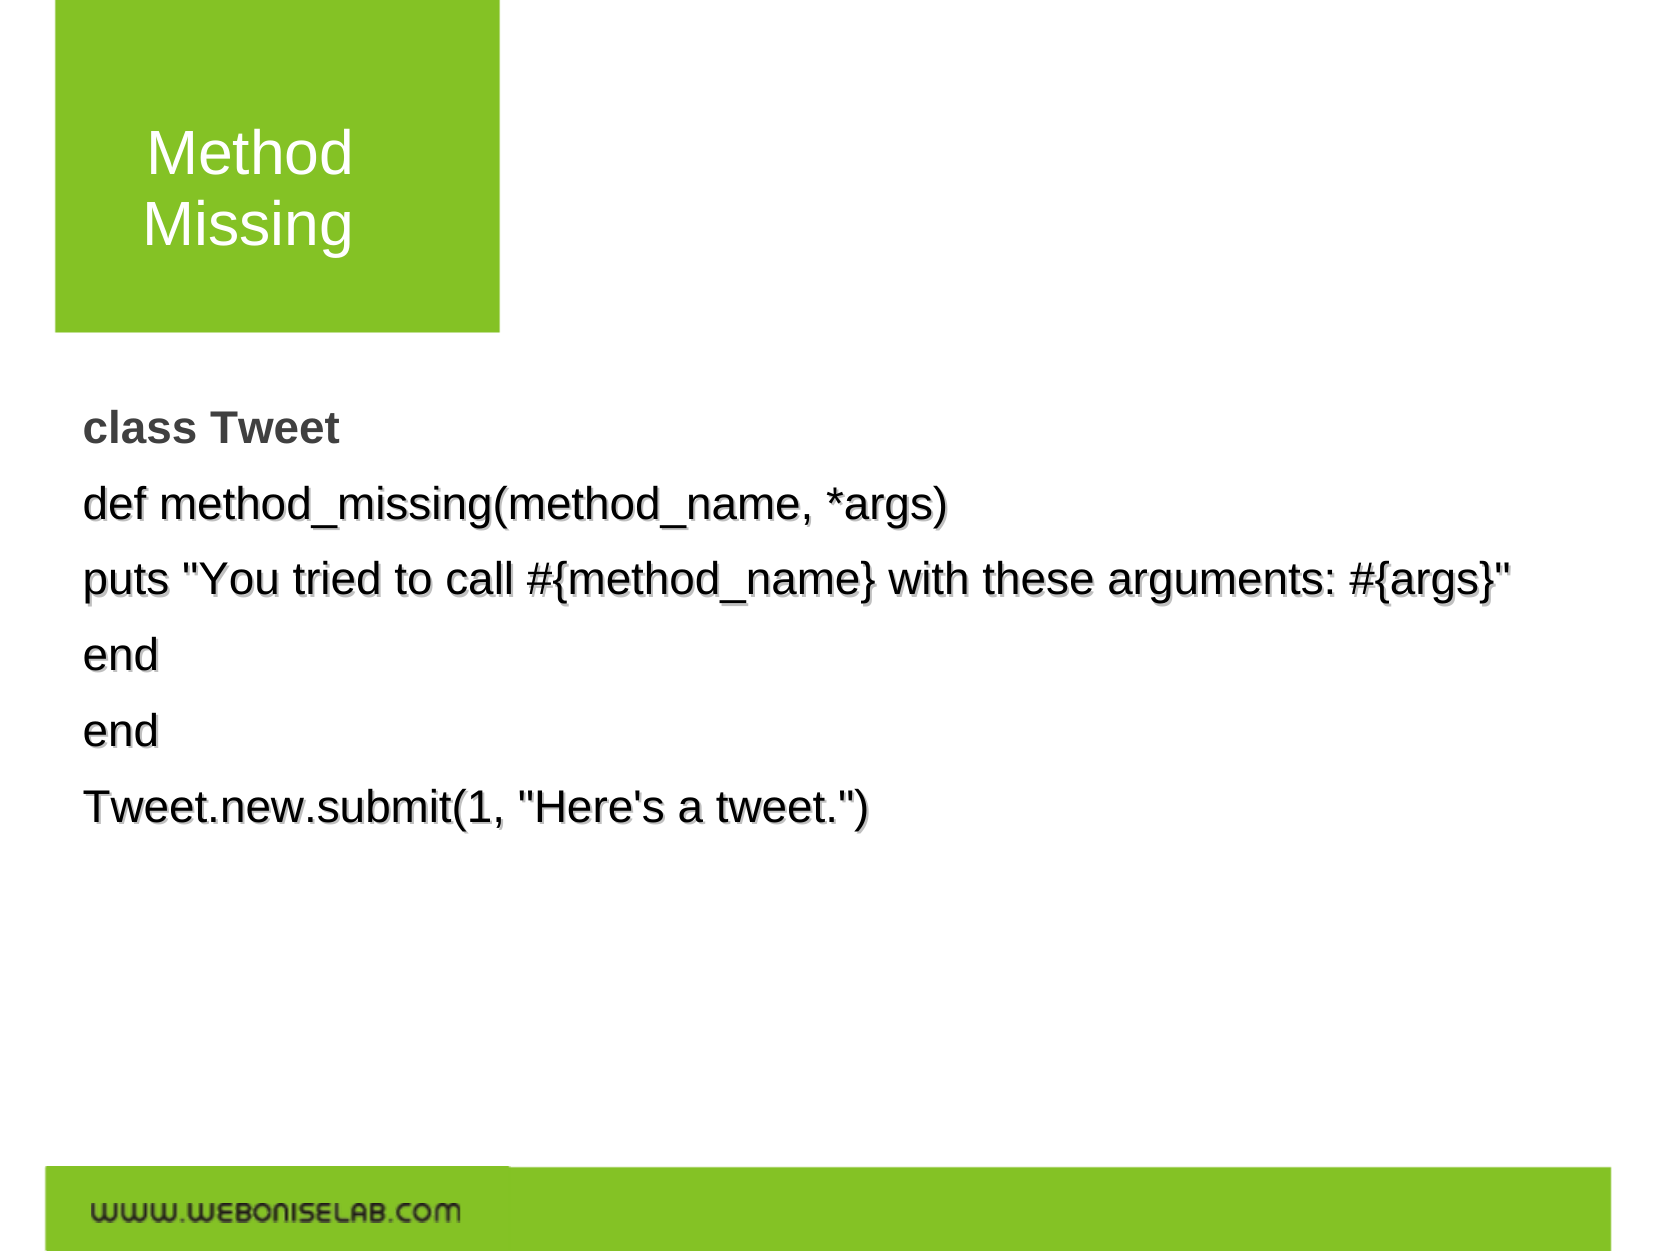

Method Missing
class Tweet
def method_missing(method_name, *args)
puts "You tried to call #{method_name} with these arguments: #{args}"
end
end
Tweet.new.submit(1, "Here's a tweet.")
19/12/11